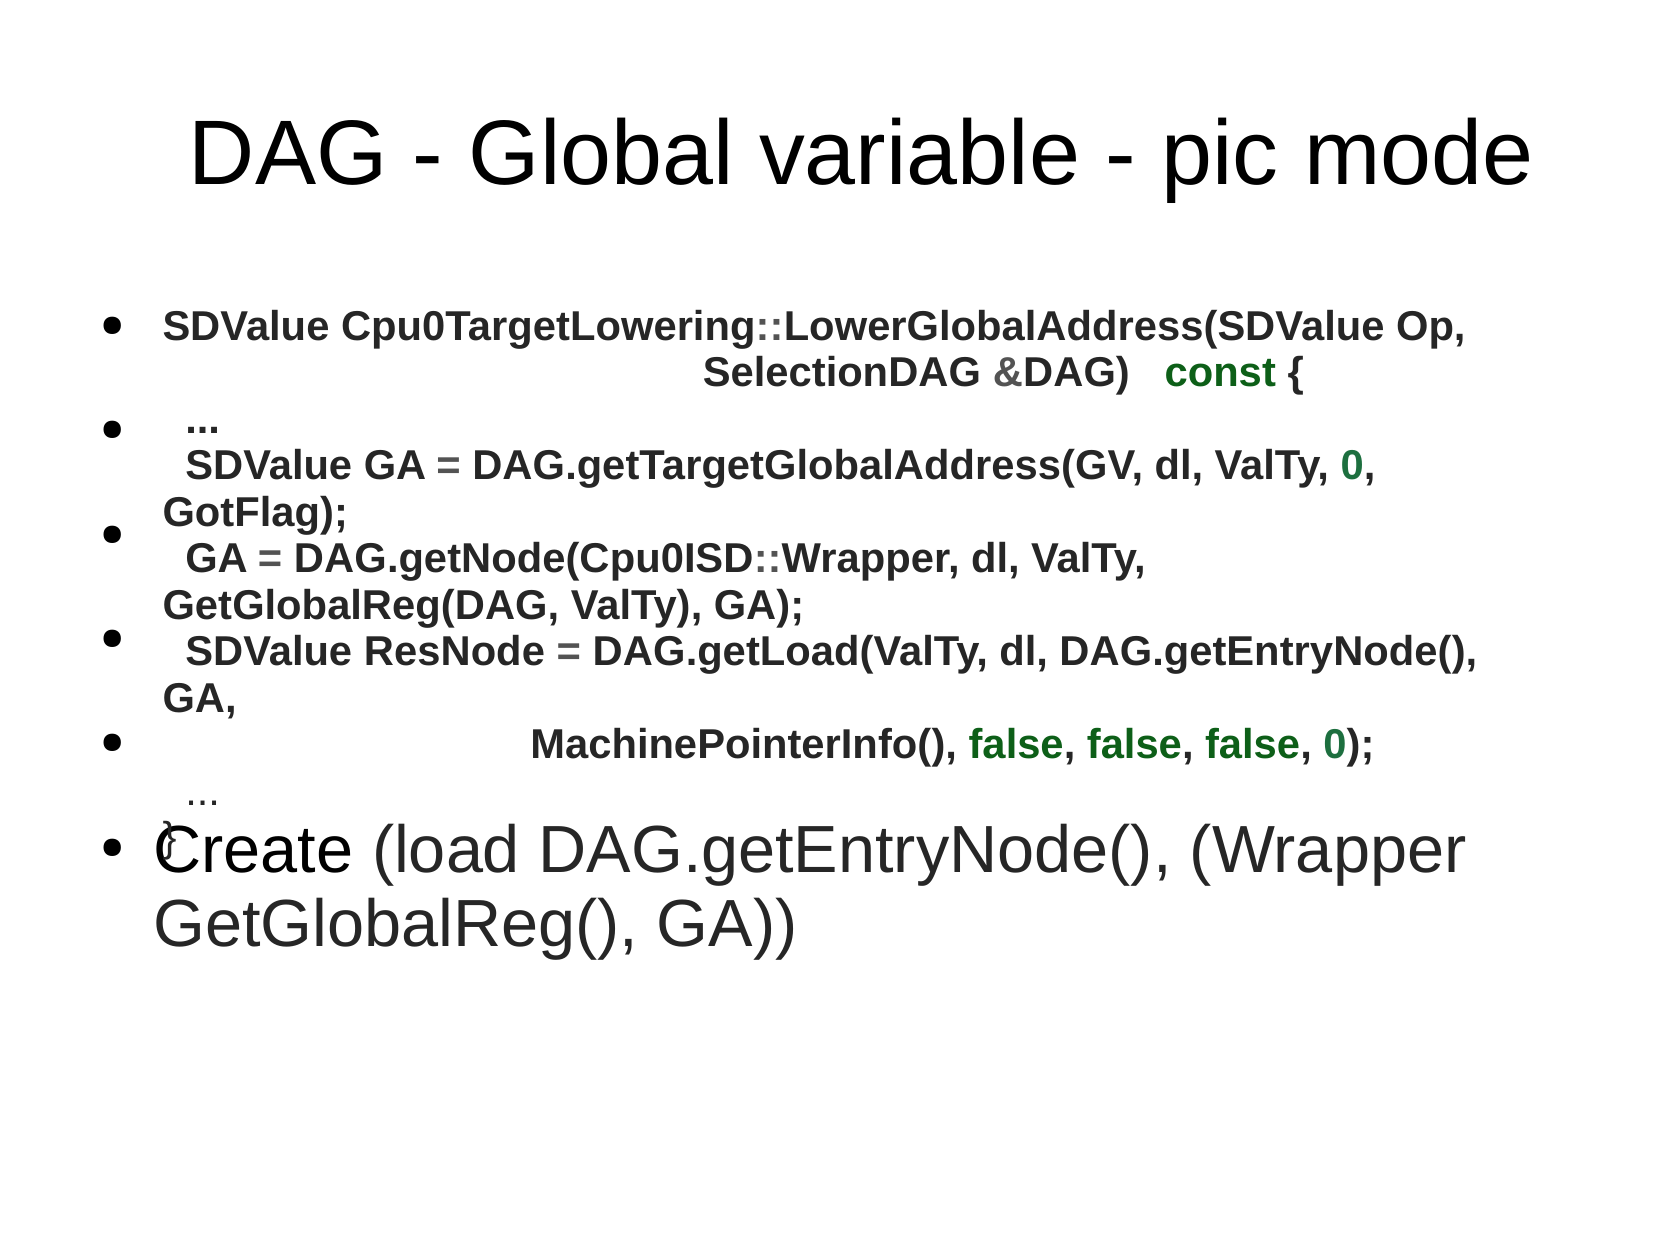

# DAG - Global variable - pic mode
Create (load DAG.getEntryNode(), (Wrapper GetGlobalReg(), GA))
SDValue Cpu0TargetLowering::LowerGlobalAddress(SDValue Op,
 SelectionDAG &DAG) const {
 ...
 SDValue GA = DAG.getTargetGlobalAddress(GV, dl, ValTy, 0, GotFlag);
 GA = DAG.getNode(Cpu0ISD::Wrapper, dl, ValTy, GetGlobalReg(DAG, ValTy), GA);
 SDValue ResNode = DAG.getLoad(ValTy, dl, DAG.getEntryNode(), GA,
 MachinePointerInfo(), false, false, false, 0);
 ...
}